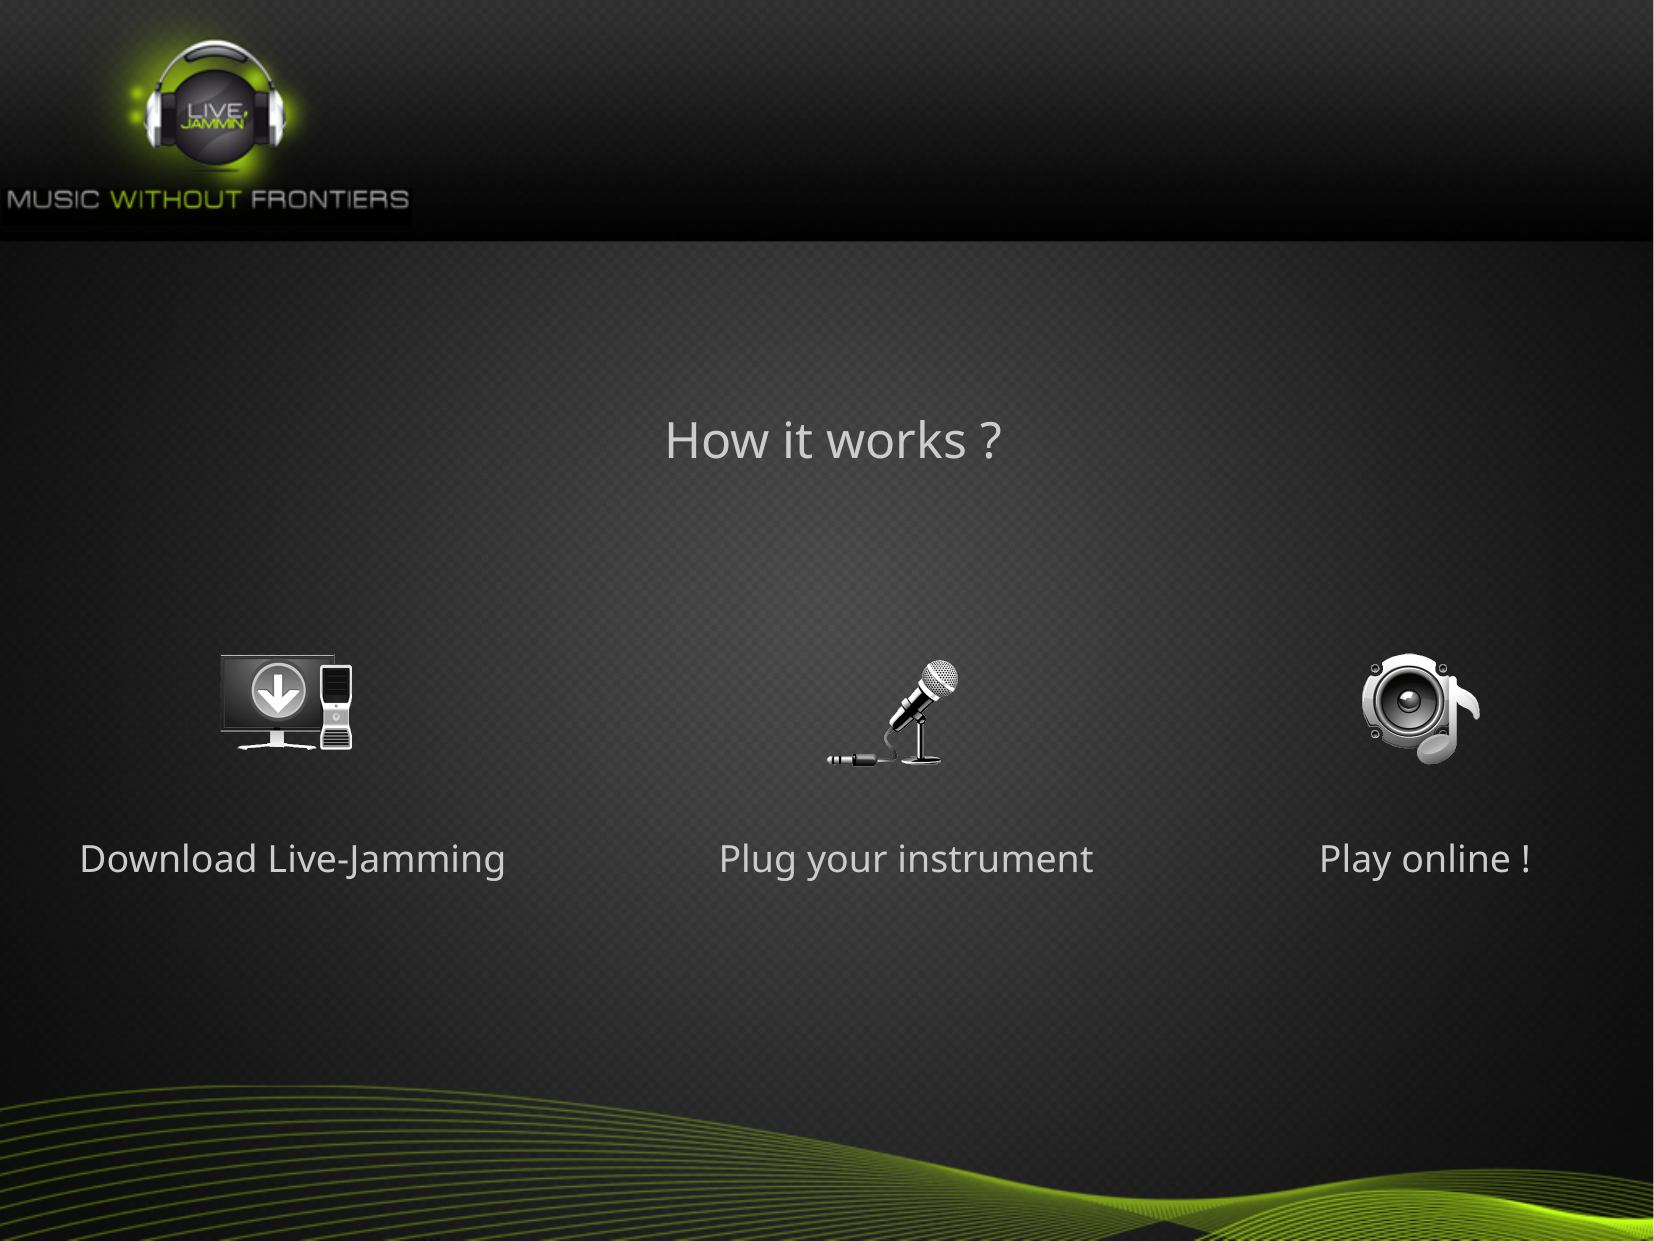

How it works ?
Download Live-Jamming
Plug your instrument
Play online !